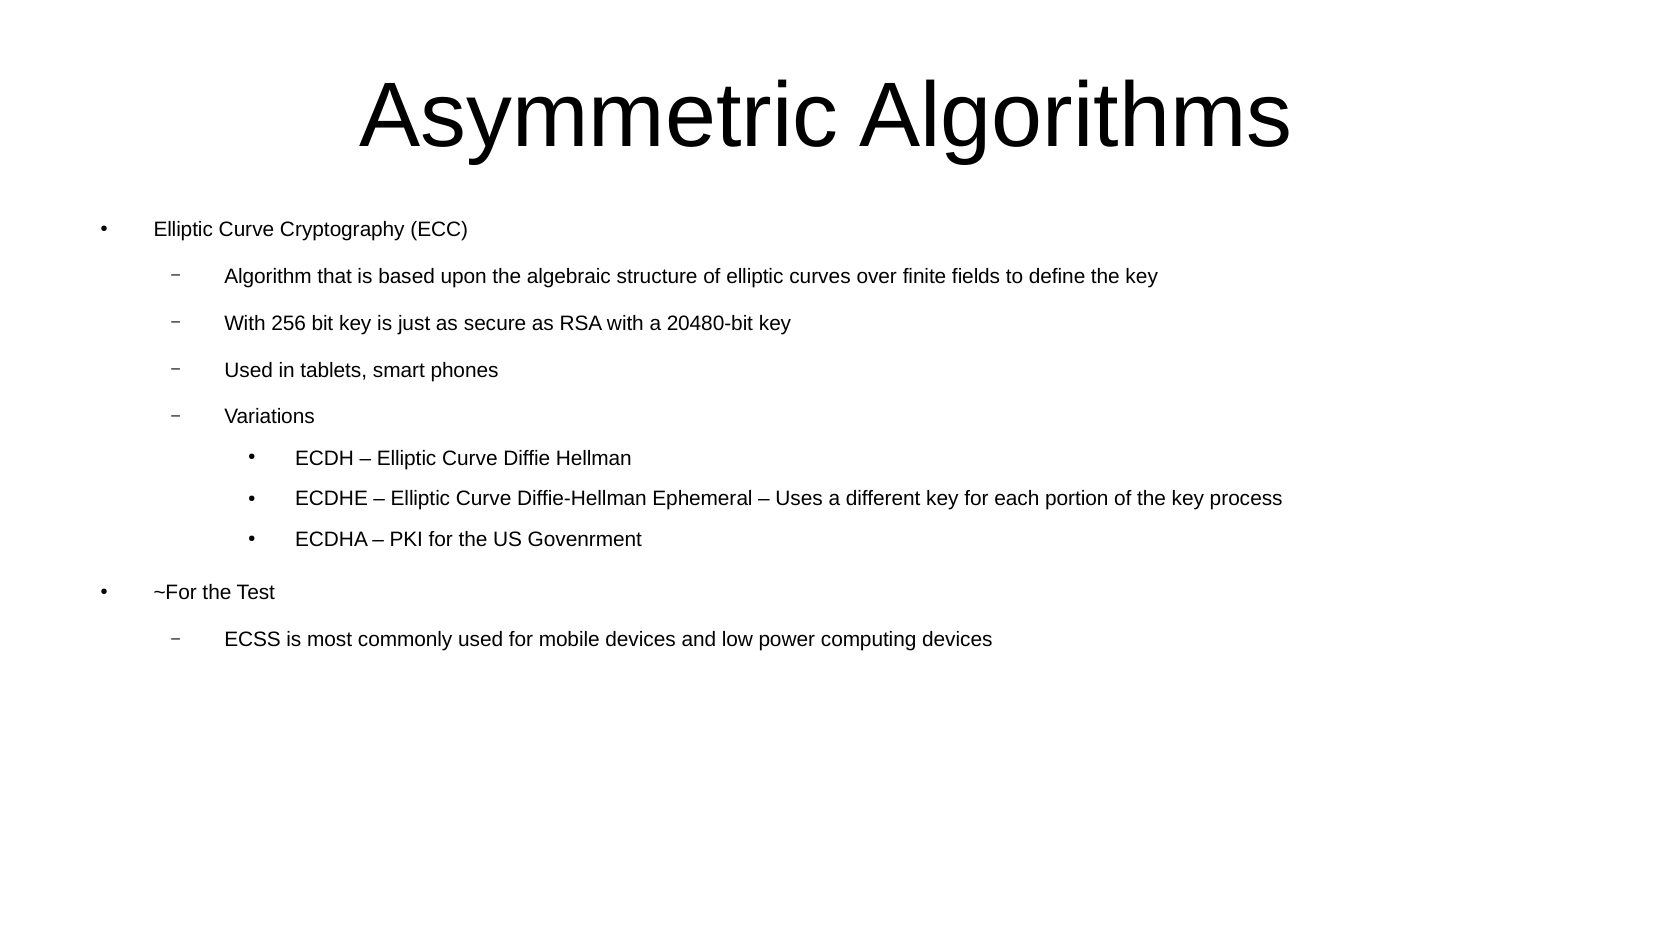

# Asymmetric Algorithms
Elliptic Curve Cryptography (ECC)
Algorithm that is based upon the algebraic structure of elliptic curves over finite fields to define the key
With 256 bit key is just as secure as RSA with a 20480-bit key
Used in tablets, smart phones
Variations
ECDH – Elliptic Curve Diffie Hellman
ECDHE – Elliptic Curve Diffie-Hellman Ephemeral – Uses a different key for each portion of the key process
ECDHA – PKI for the US Govenrment
~For the Test
ECSS is most commonly used for mobile devices and low power computing devices